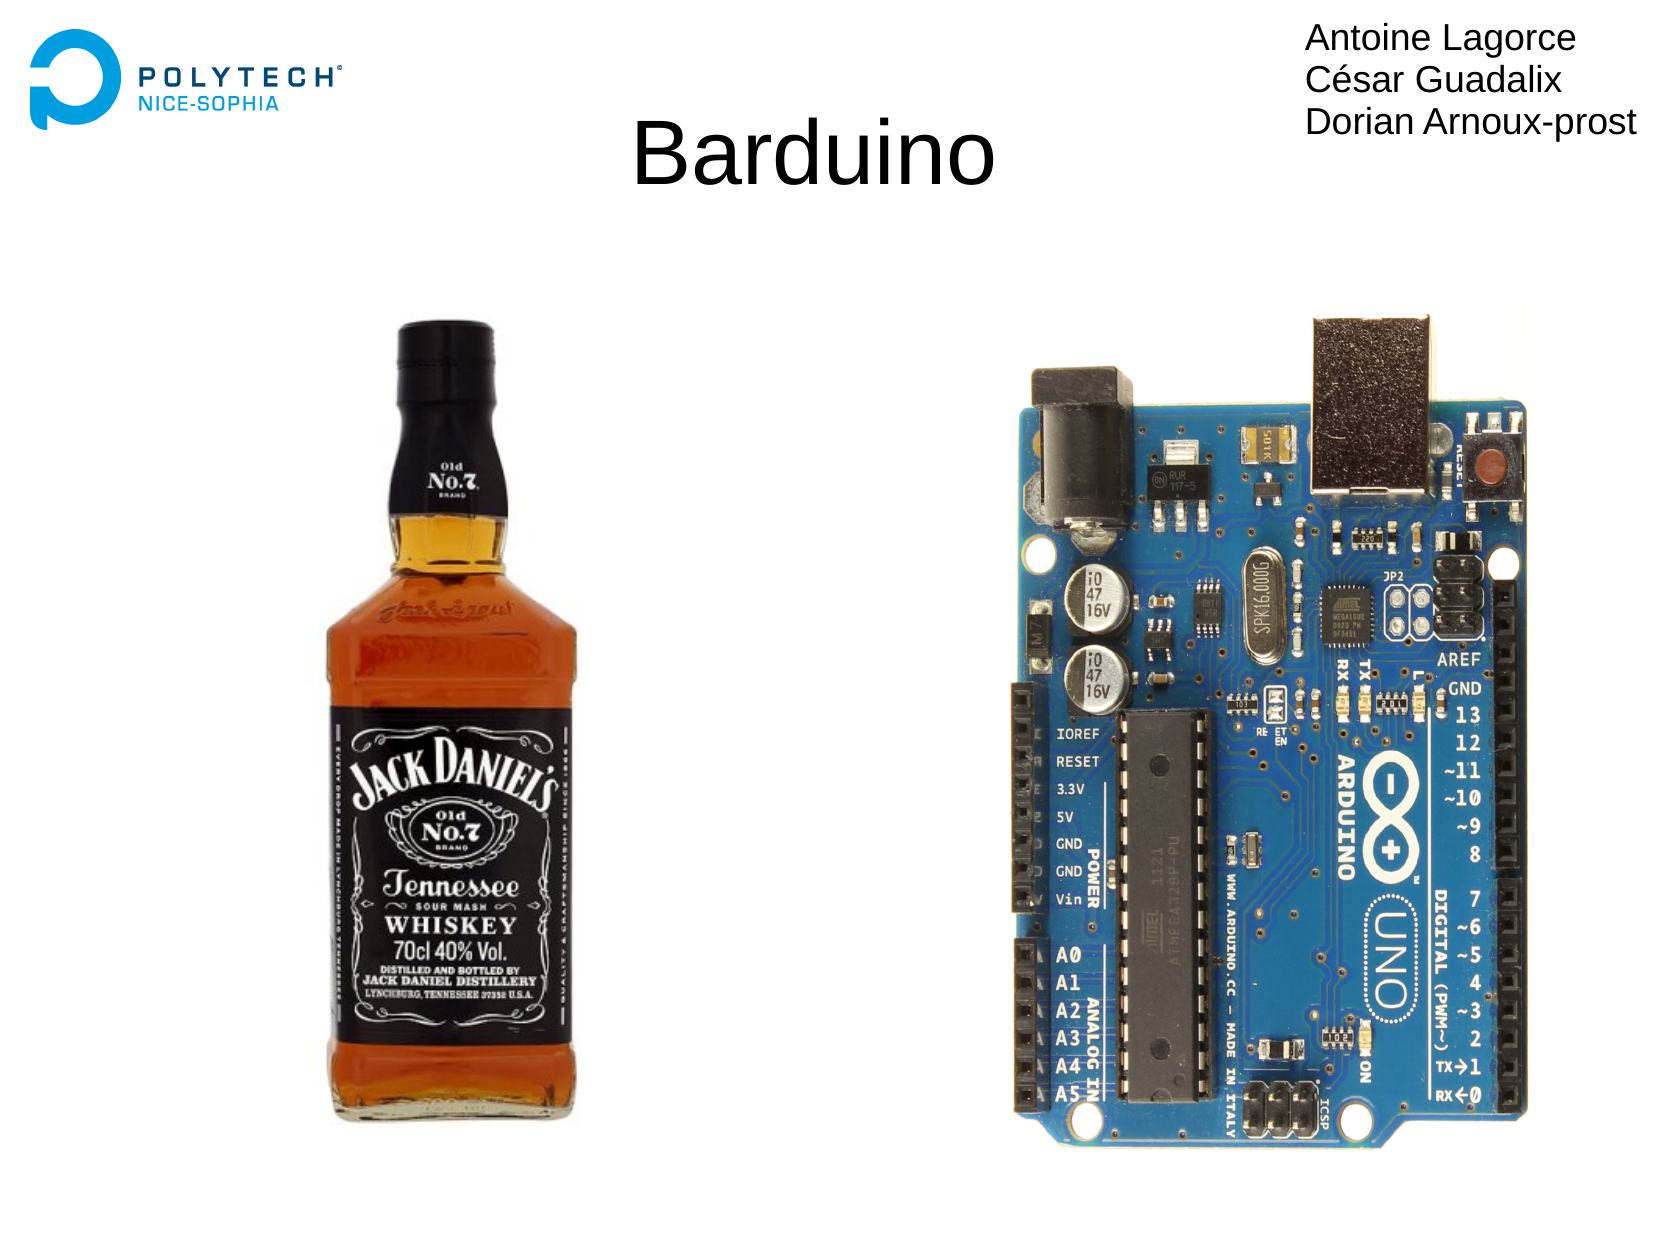

Antoine Lagorce
César Guadalix
Dorian Arnoux-prost
# Barduino